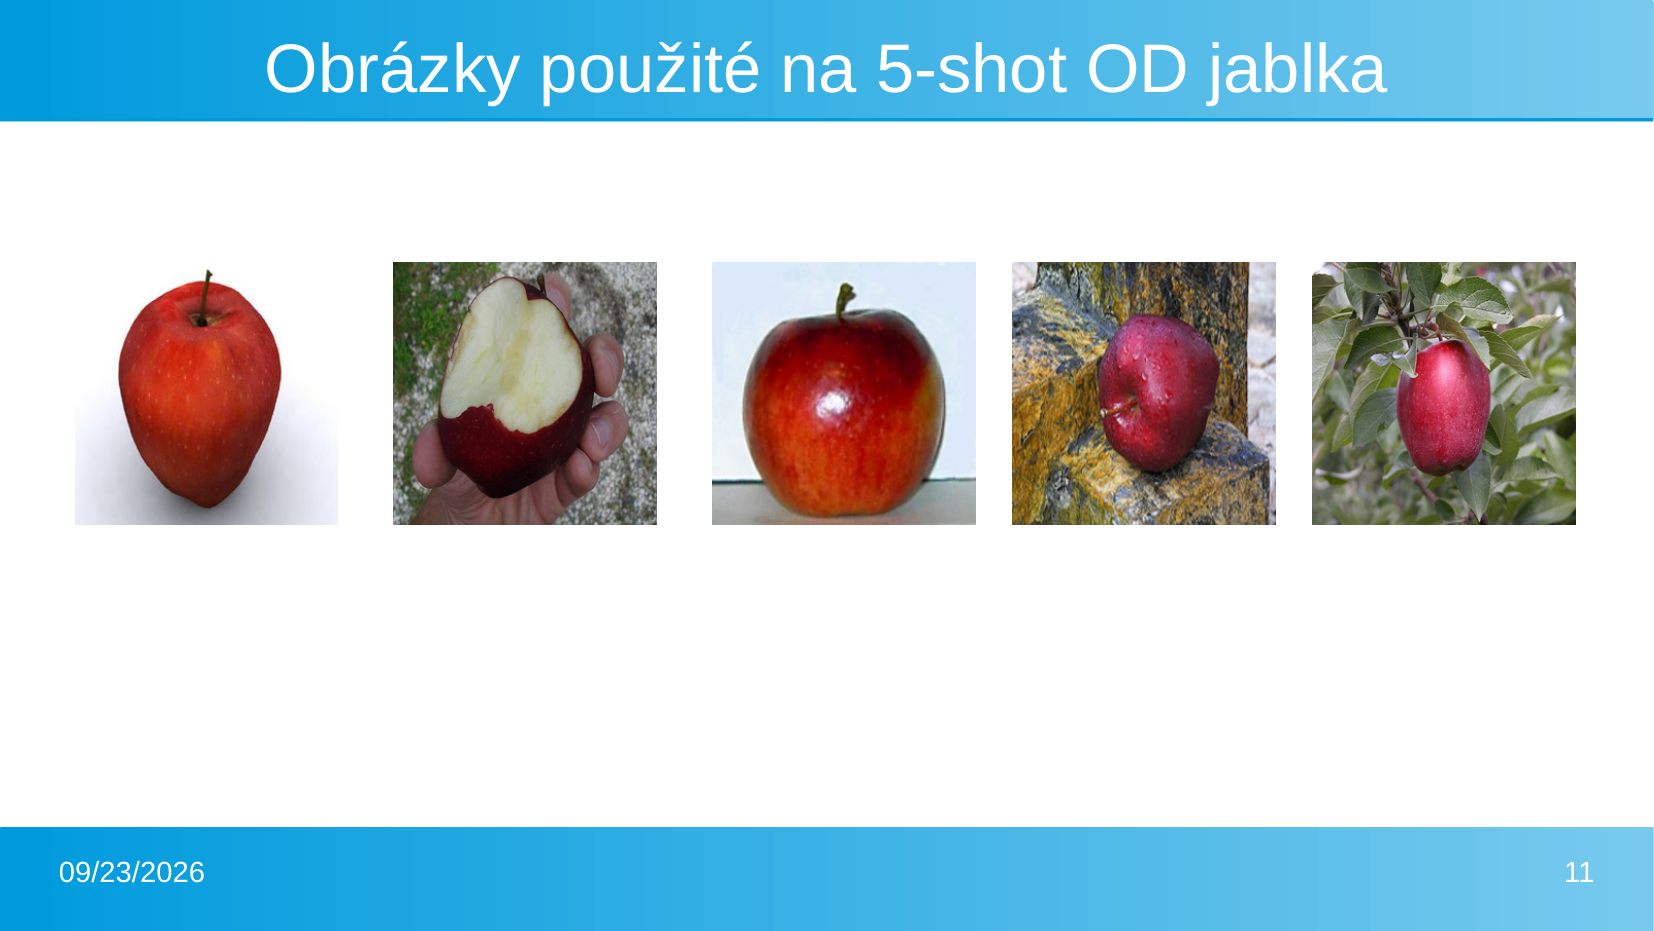

# Obrázky použité na 5-shot OD jablka
11